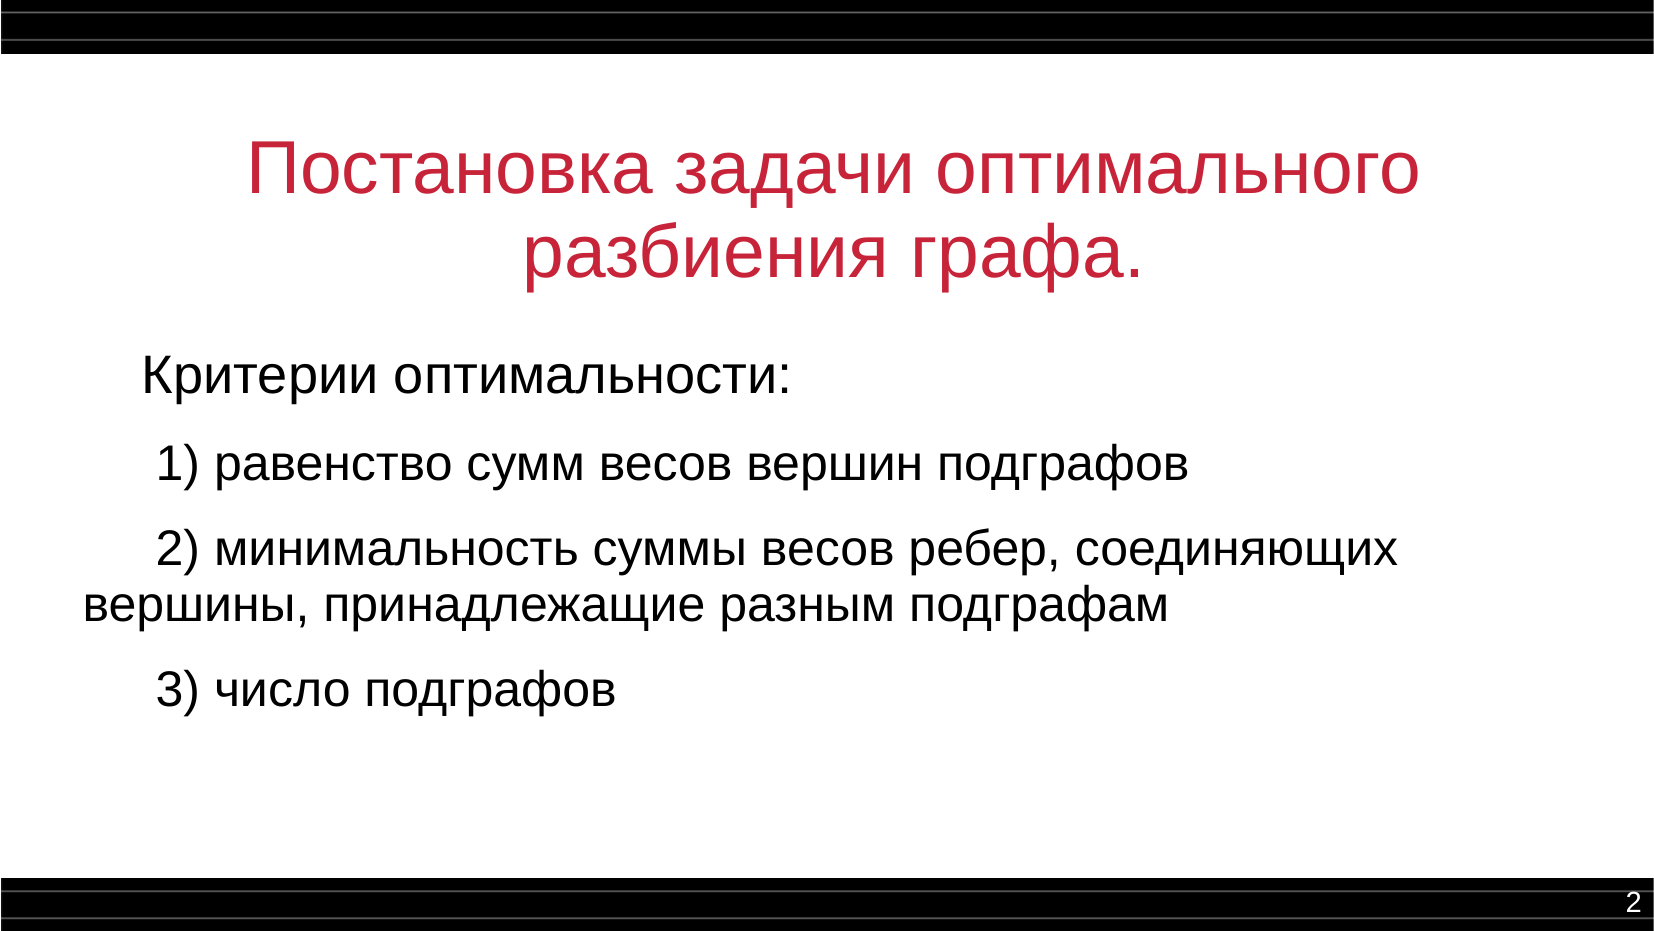

# Постановка задачи оптимального разбиения графа.
Критерии оптимальности:
 1) равенство сумм весов вершин подграфов
 2) минимальность суммы весов ребер, соединяющих вершины, принадлежащие разным подграфам
 3) число подграфов